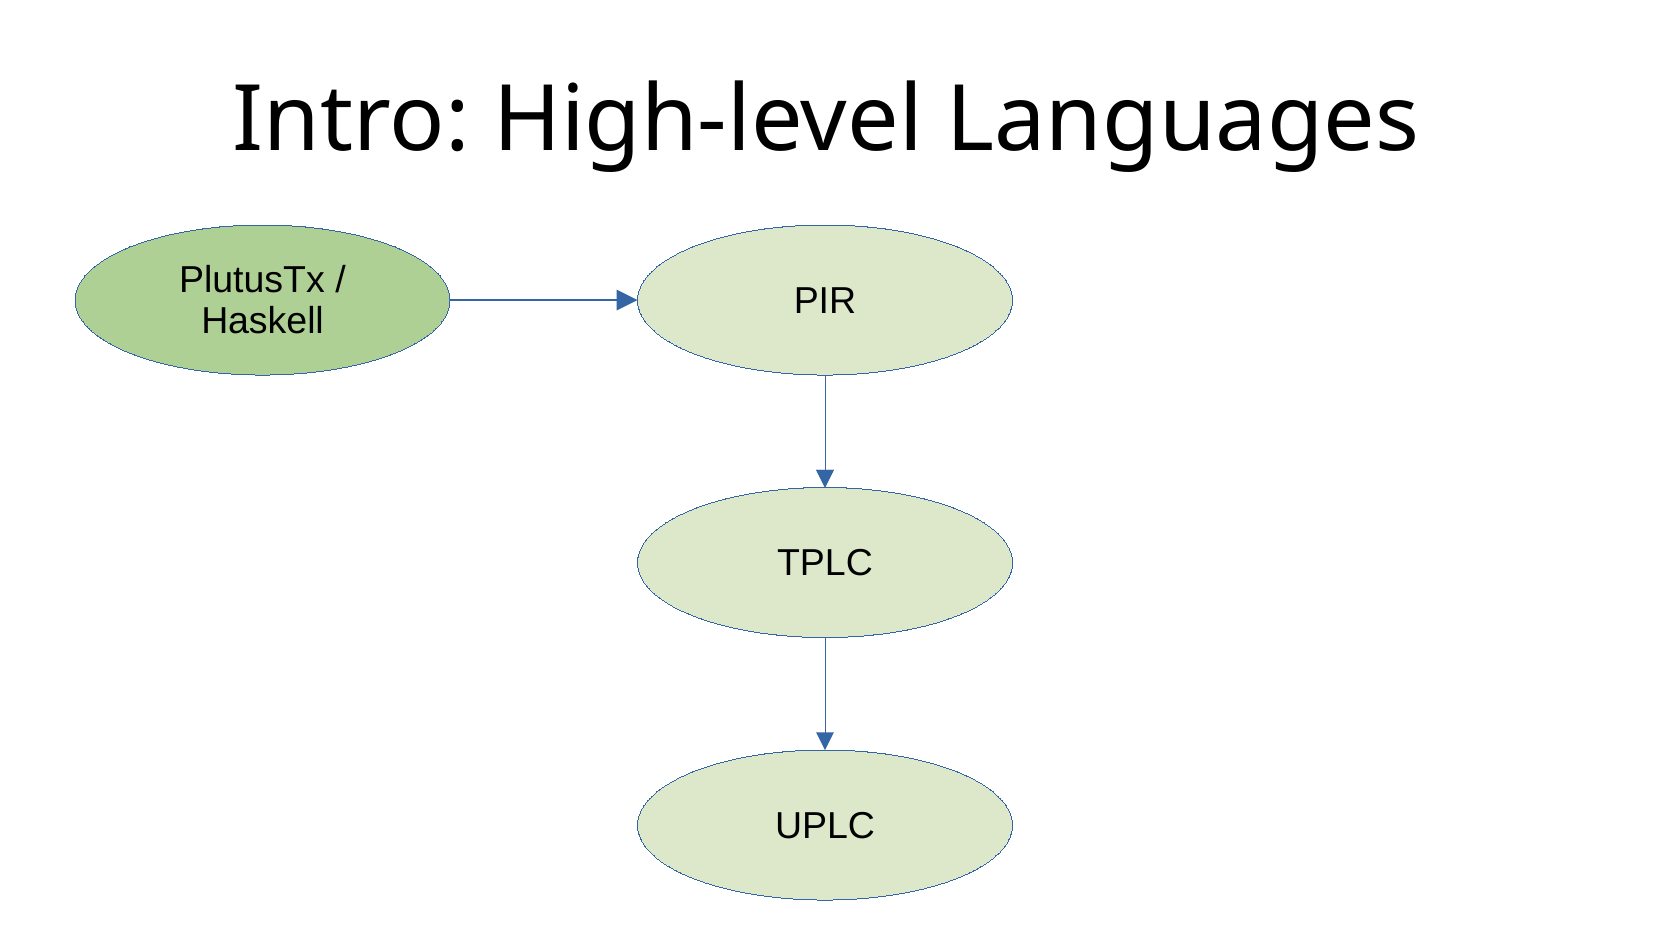

# Intro: High-level Languages
PlutusTx /
Haskell
PIR
TPLC
UPLC